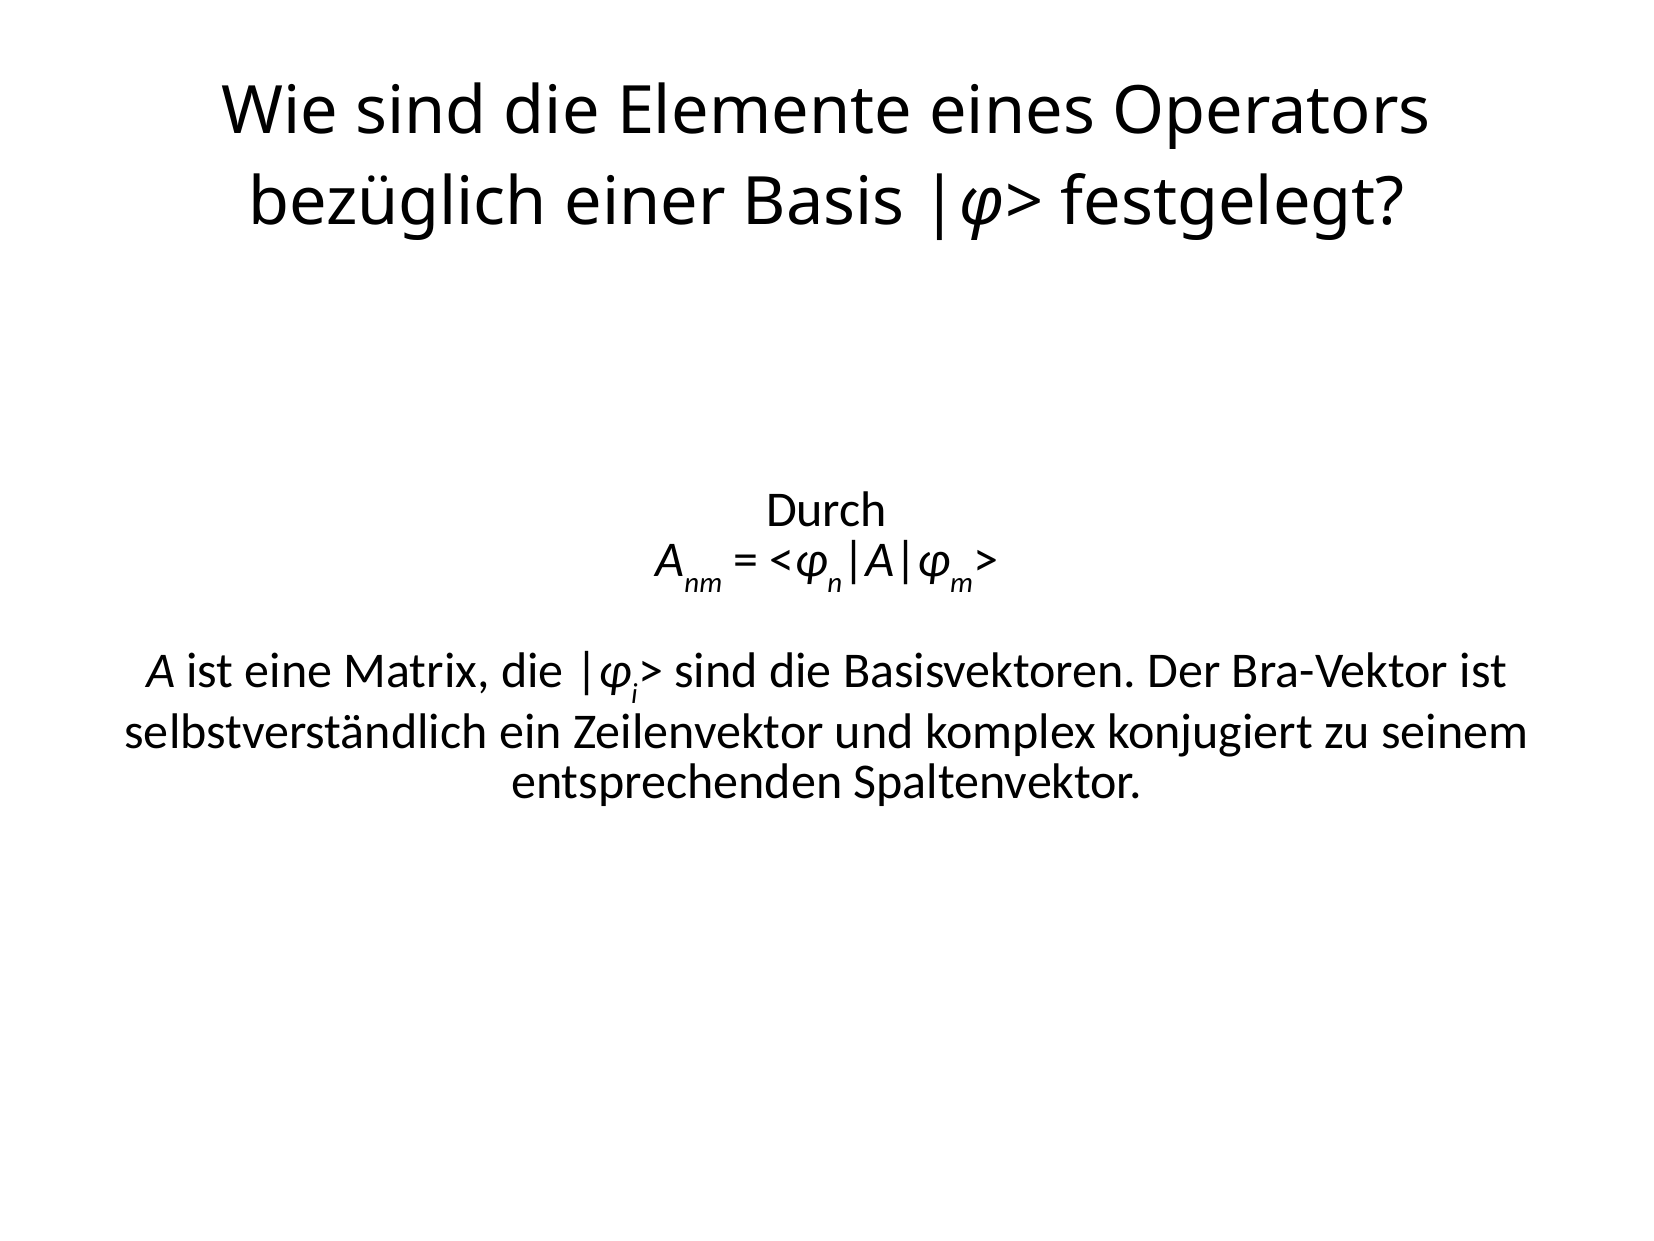

# Wie sind die Elemente eines Operators bezüglich einer Basis |φ> festgelegt?
Durch
Anm = <φn|A|φm>
A ist eine Matrix, die |φi> sind die Basisvektoren. Der Bra-Vektor ist selbstverständlich ein Zeilenvektor und komplex konjugiert zu seinem entsprechenden Spaltenvektor.